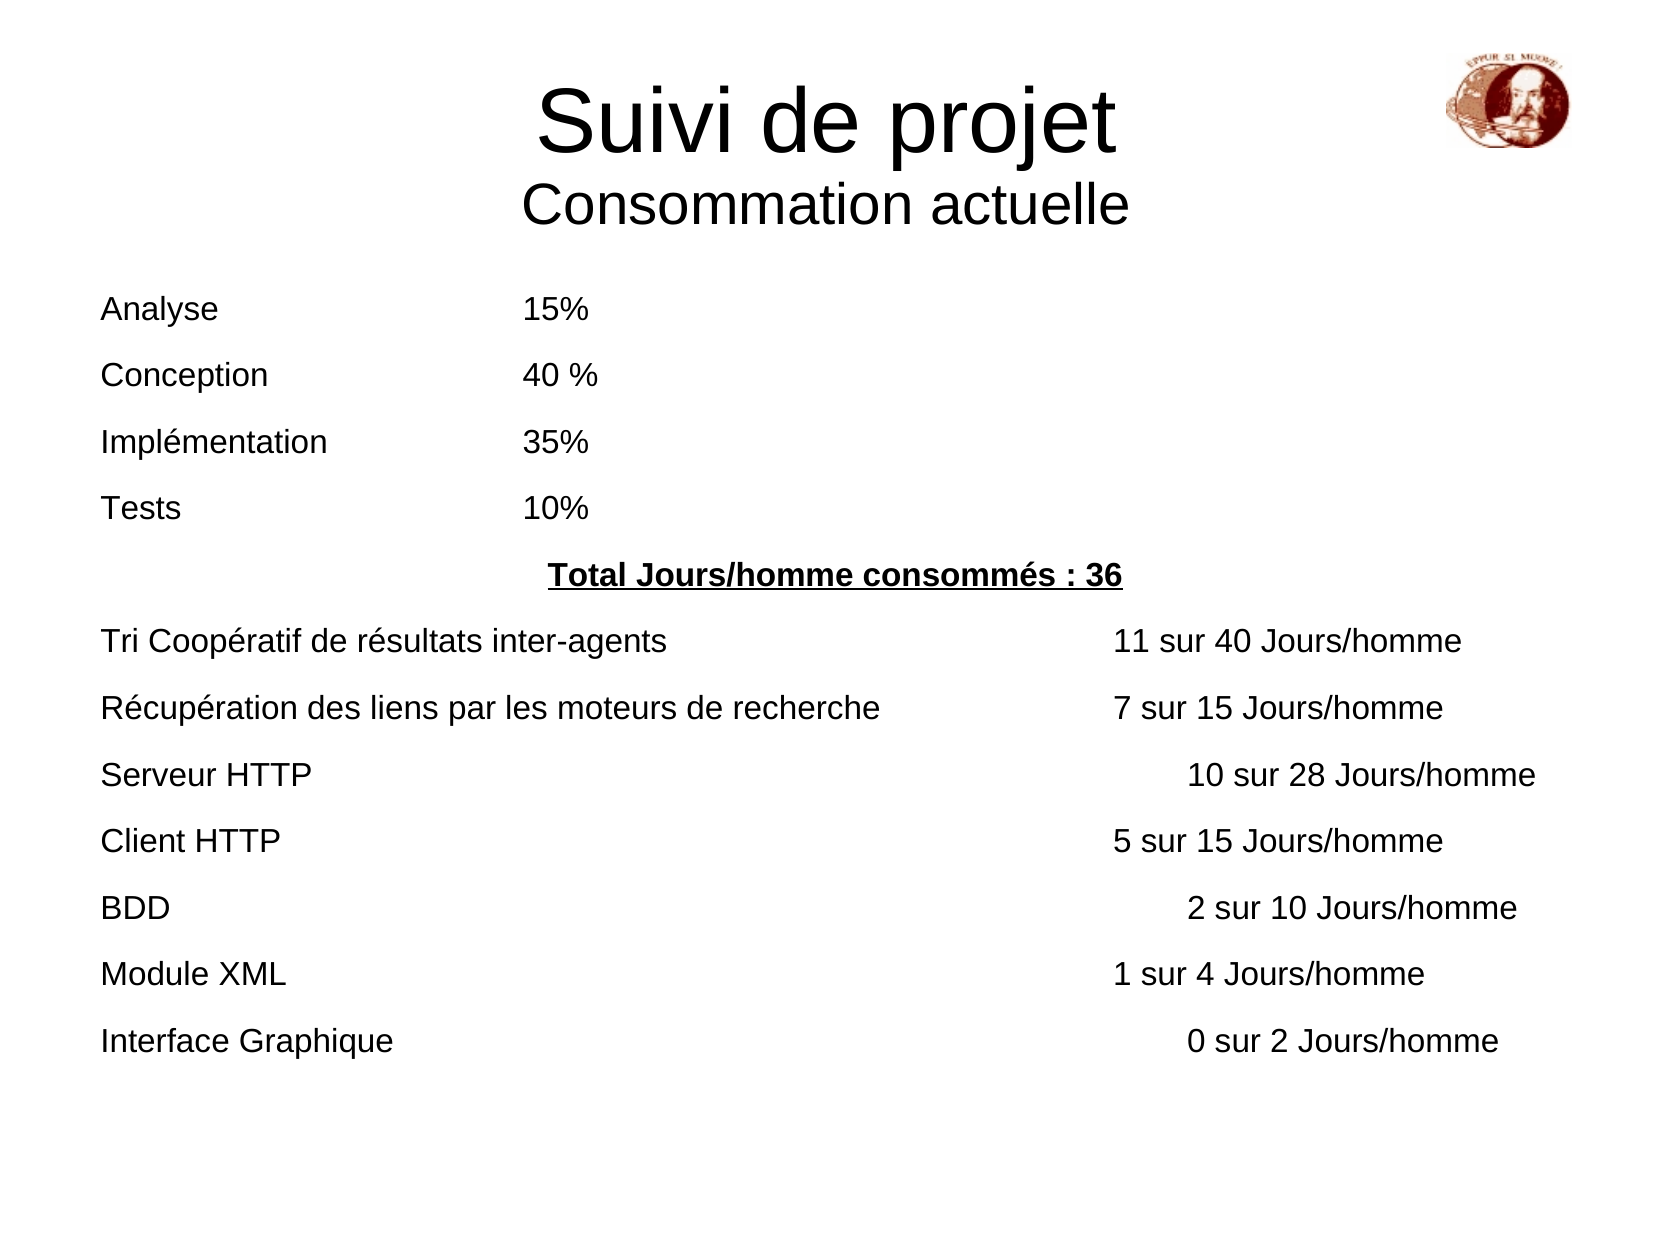

# Suivi de projet Consommation actuelle
Analyse					15%
Conception				40 %
Implémentation			35%
Tests					10%
Total Jours/homme consommés : 36
Tri Coopératif de résultats inter-agents							11 sur 40 Jours/homme
Récupération des liens par les moteurs de recherche				7 sur 15 Jours/homme
Serveur HTTP												10 sur 28 Jours/homme
Client HTTP												5 sur 15 Jours/homme
BDD														2 sur 10 Jours/homme
Module XML												1 sur 4 Jours/homme
Interface Graphique											0 sur 2 Jours/homme